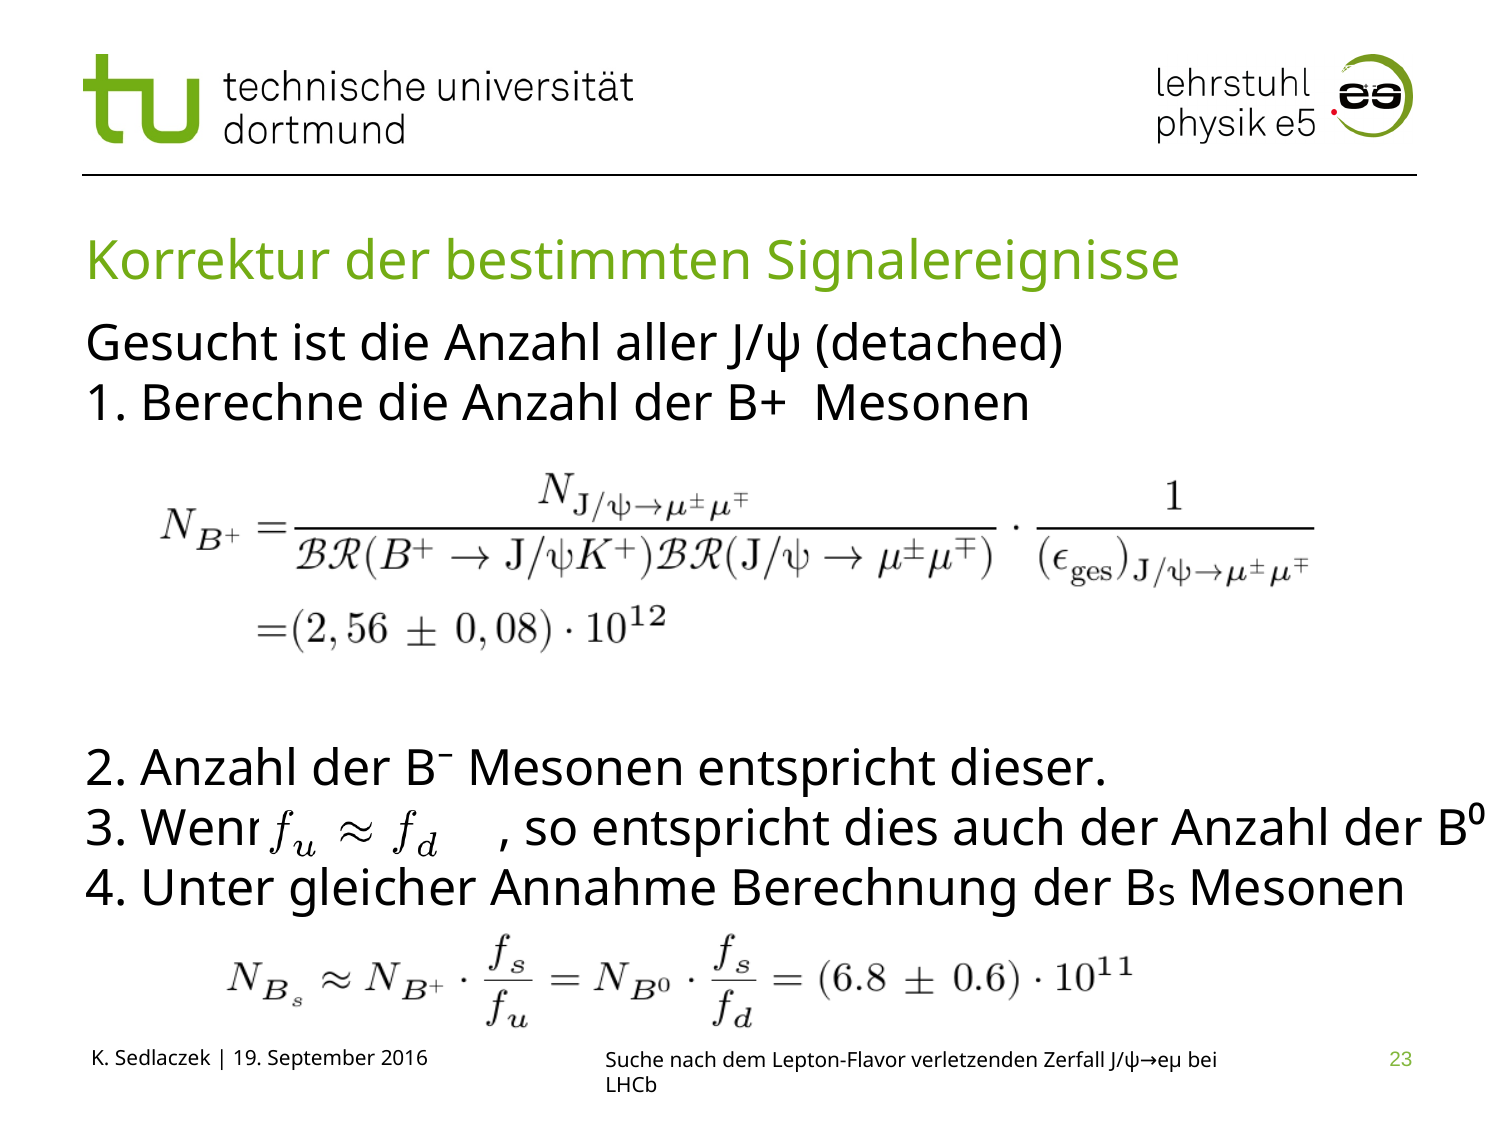

# Korrektur der bestimmten Signalereignisse
Gesucht ist die Anzahl aller J/ψ (detached)
1. Berechne die Anzahl der B+ Mesonen
2. Anzahl der B⁻ Mesonen entspricht dieser.
3. Wenn , so entspricht dies auch der Anzahl der B⁰
4. Unter gleicher Annahme Berechnung der Bs Mesonen
K. Sedlaczek | 19. September 2016
Suche nach dem Lepton-Flavor verletzenden Zerfall J/ψ→eµ bei LHCb